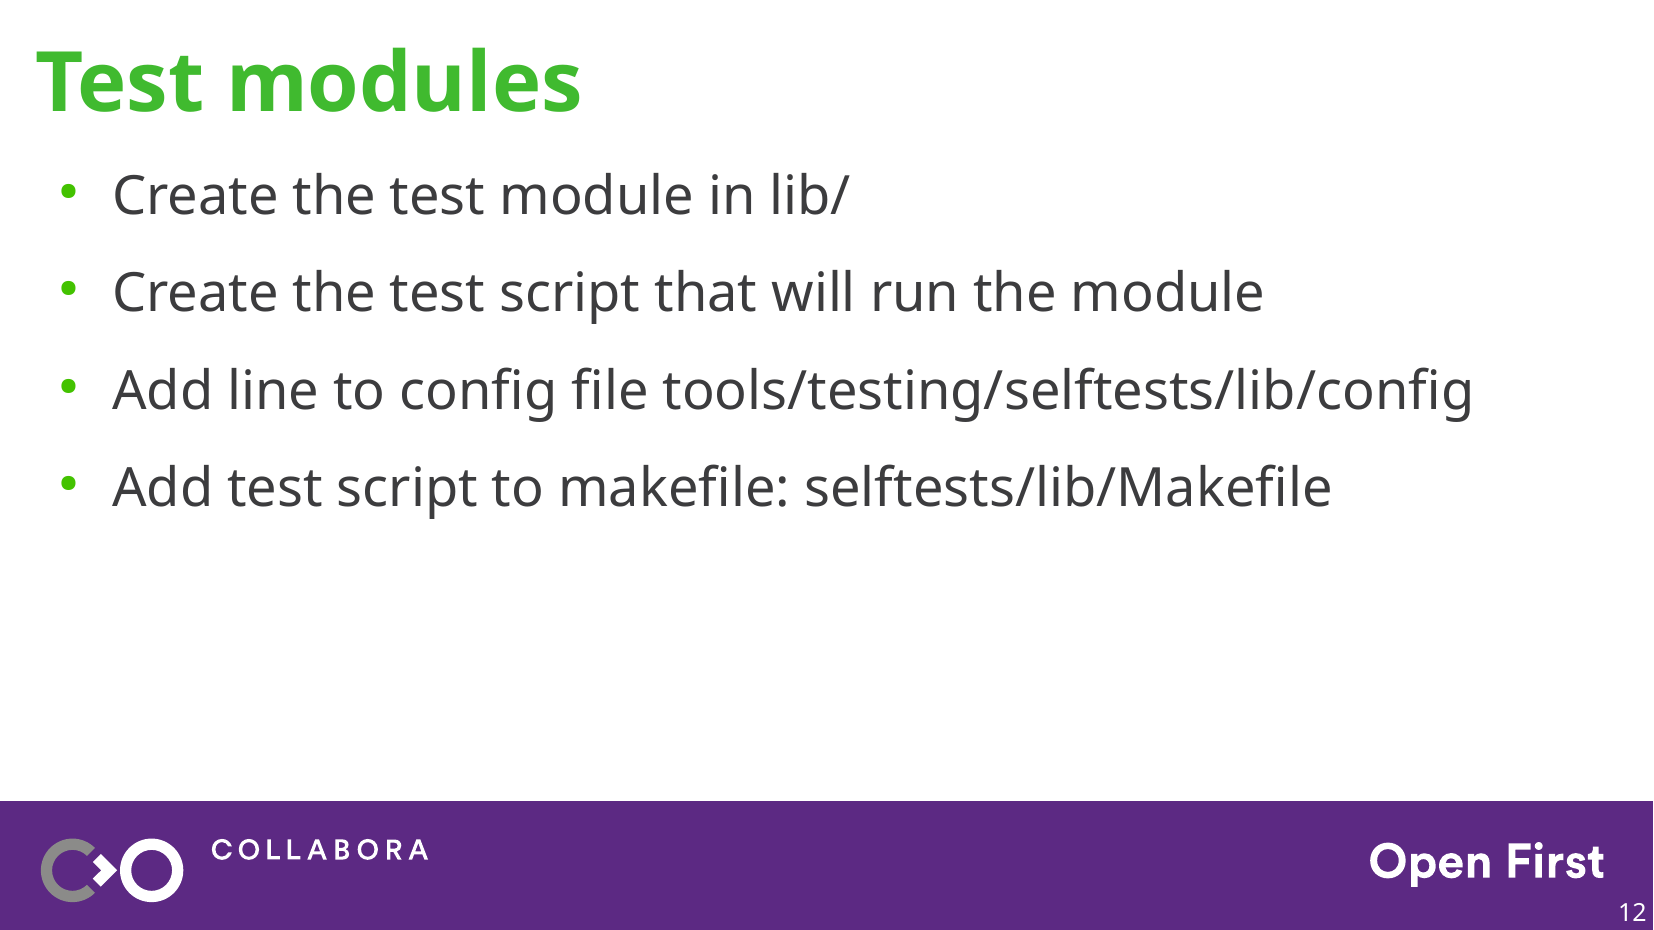

# Test modules
Create the test module in lib/
Create the test script that will run the module
Add line to config file tools/testing/selftests/lib/config
Add test script to makefile: selftests/lib/Makefile